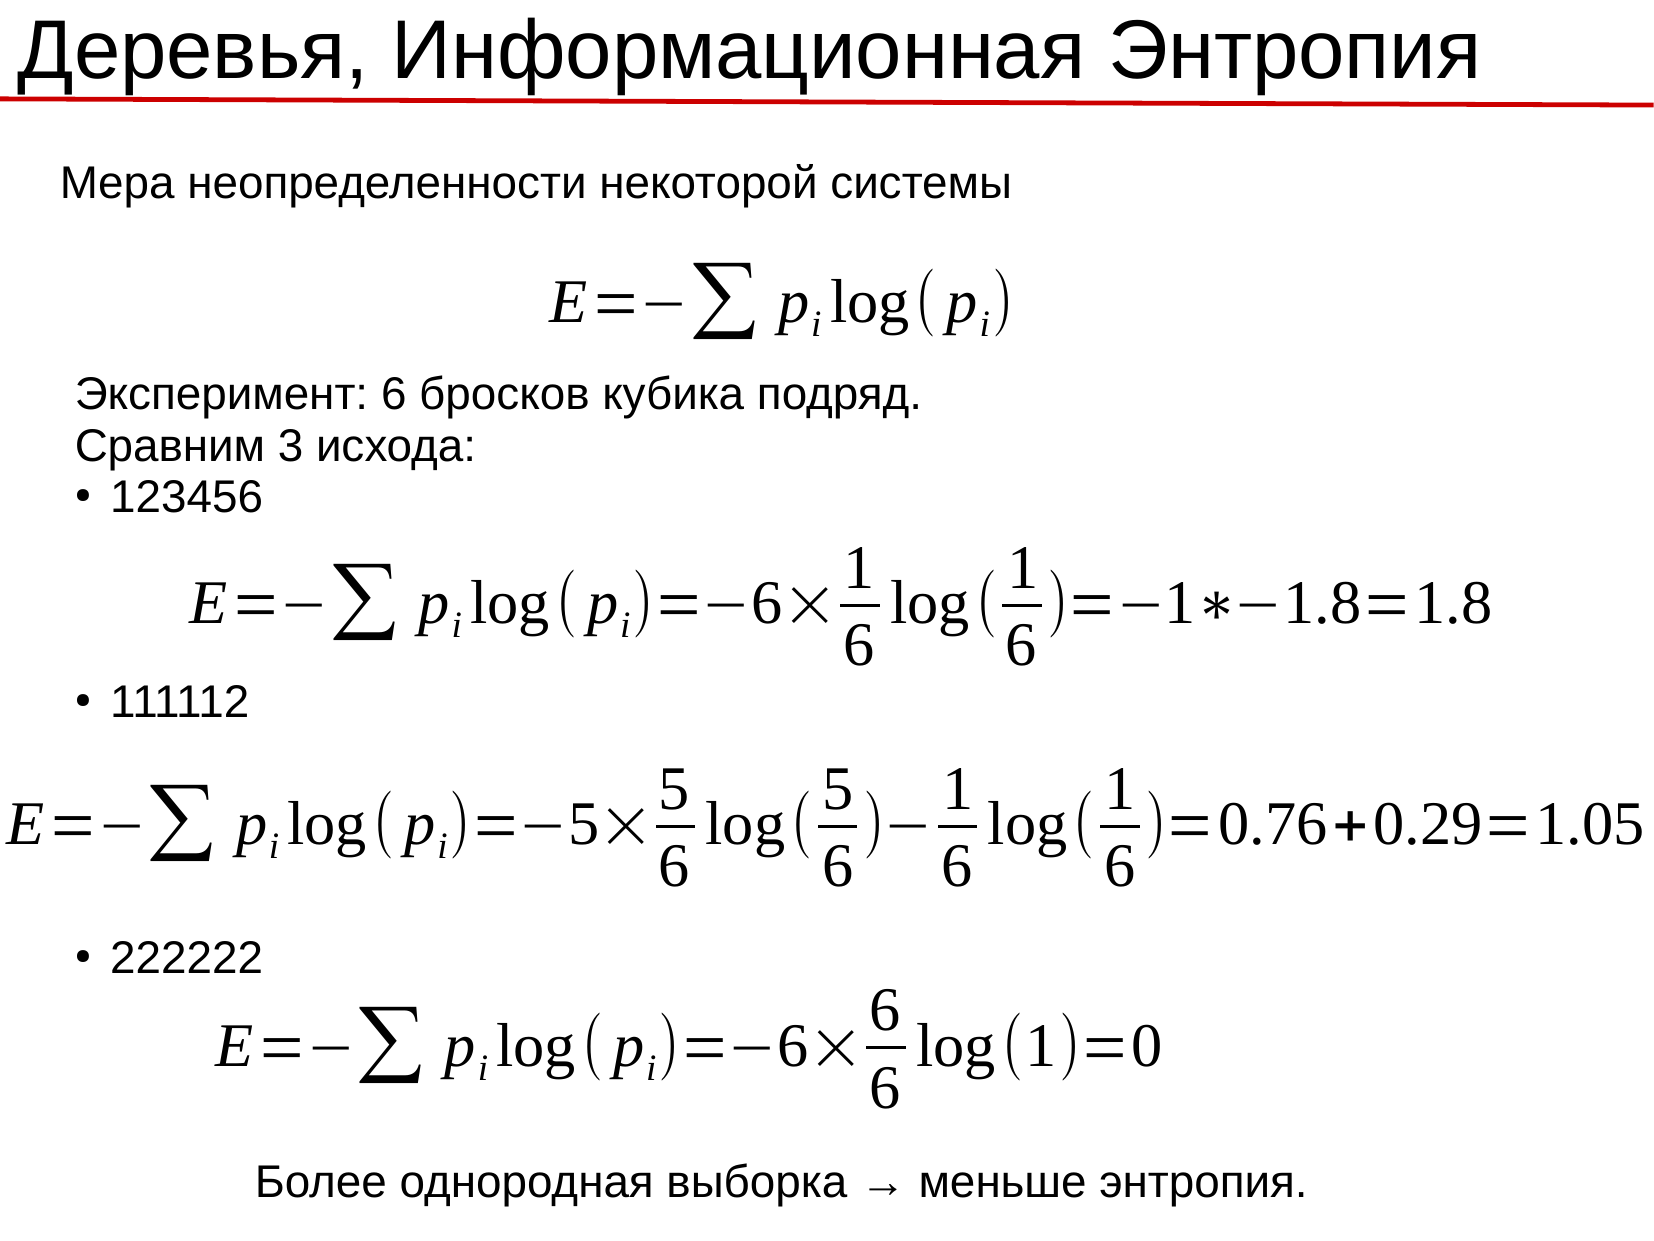

# Деревья, Информационная Энтропия
Мера неопределенности некоторой системы
Эксперимент: 6 бросков кубика подряд.
Сравним 3 исхода:
123456
111112
222222
Более однородная выборка → меньше энтропия.